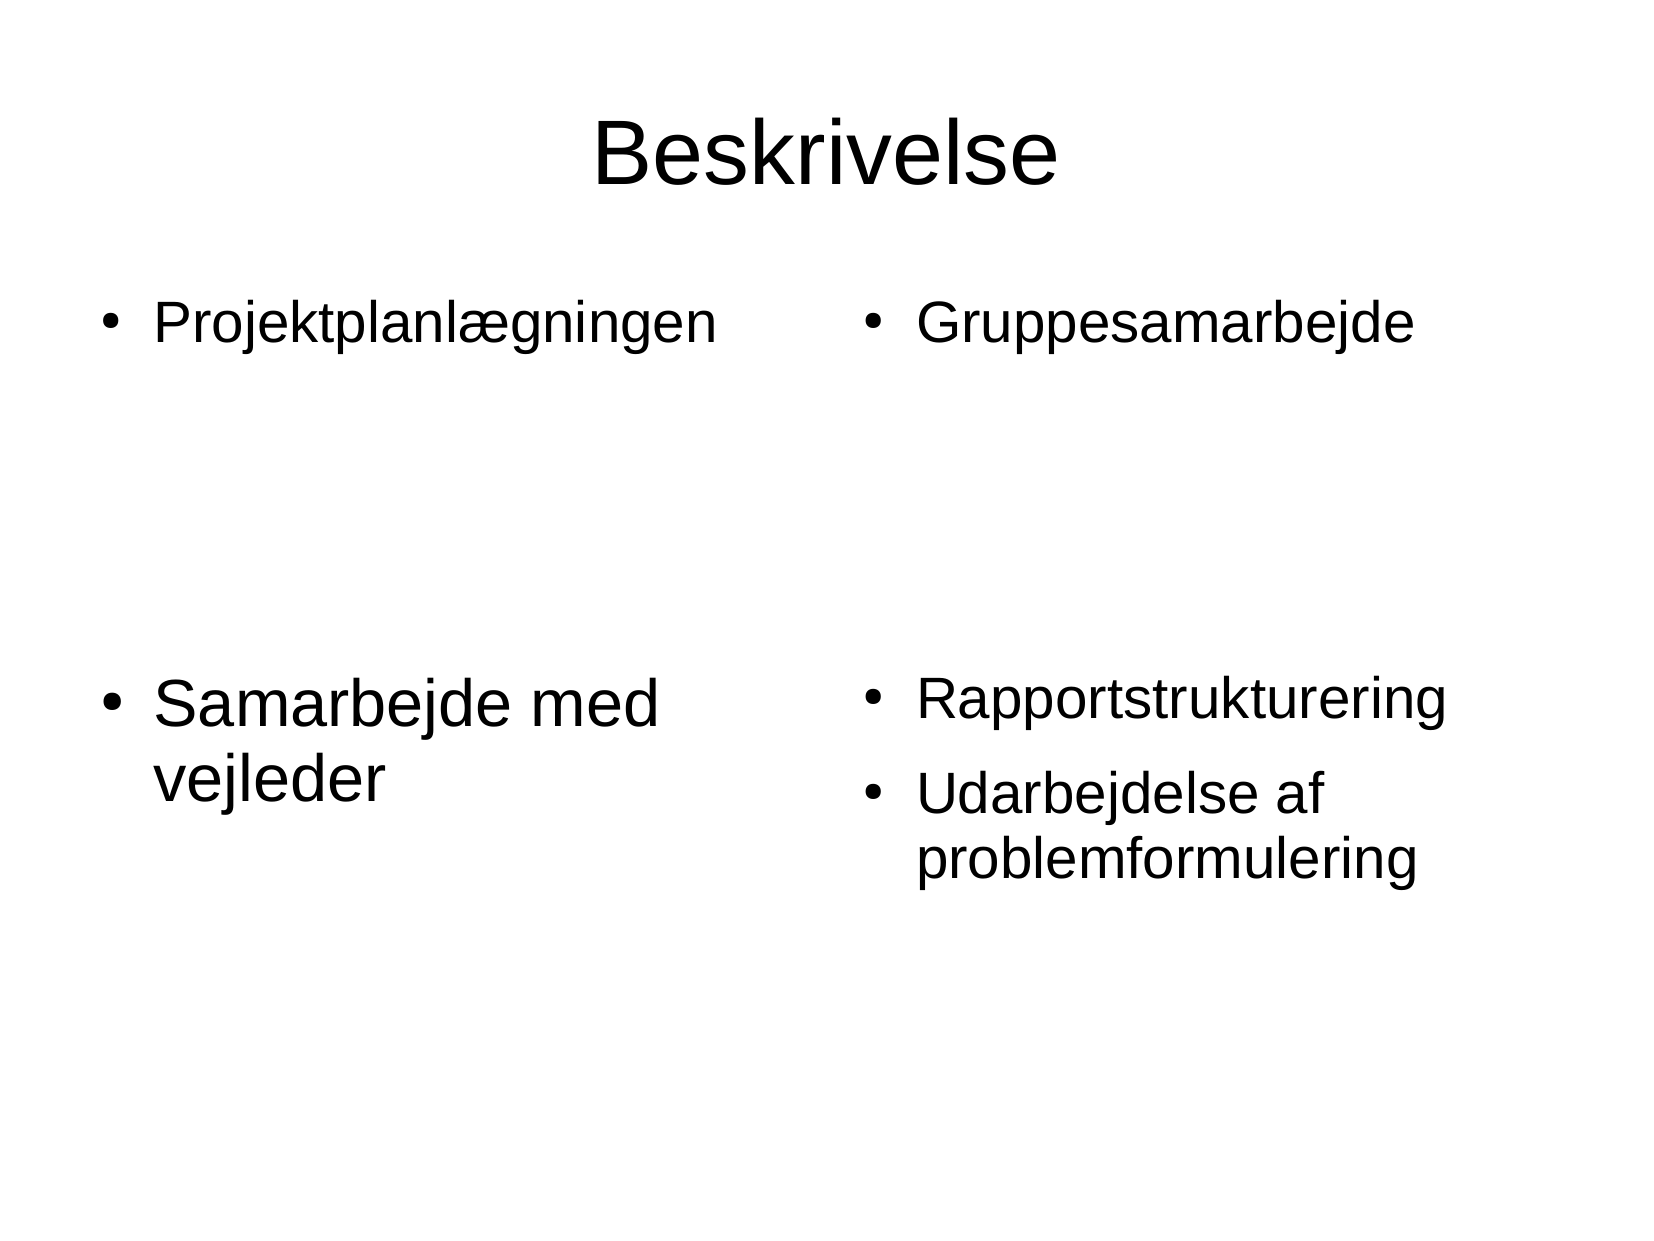

# Beskrivelse
Projektplanlægningen
Gruppesamarbejde
Samarbejde med vejleder
Rapportstrukturering
Udarbejdelse af problemformulering